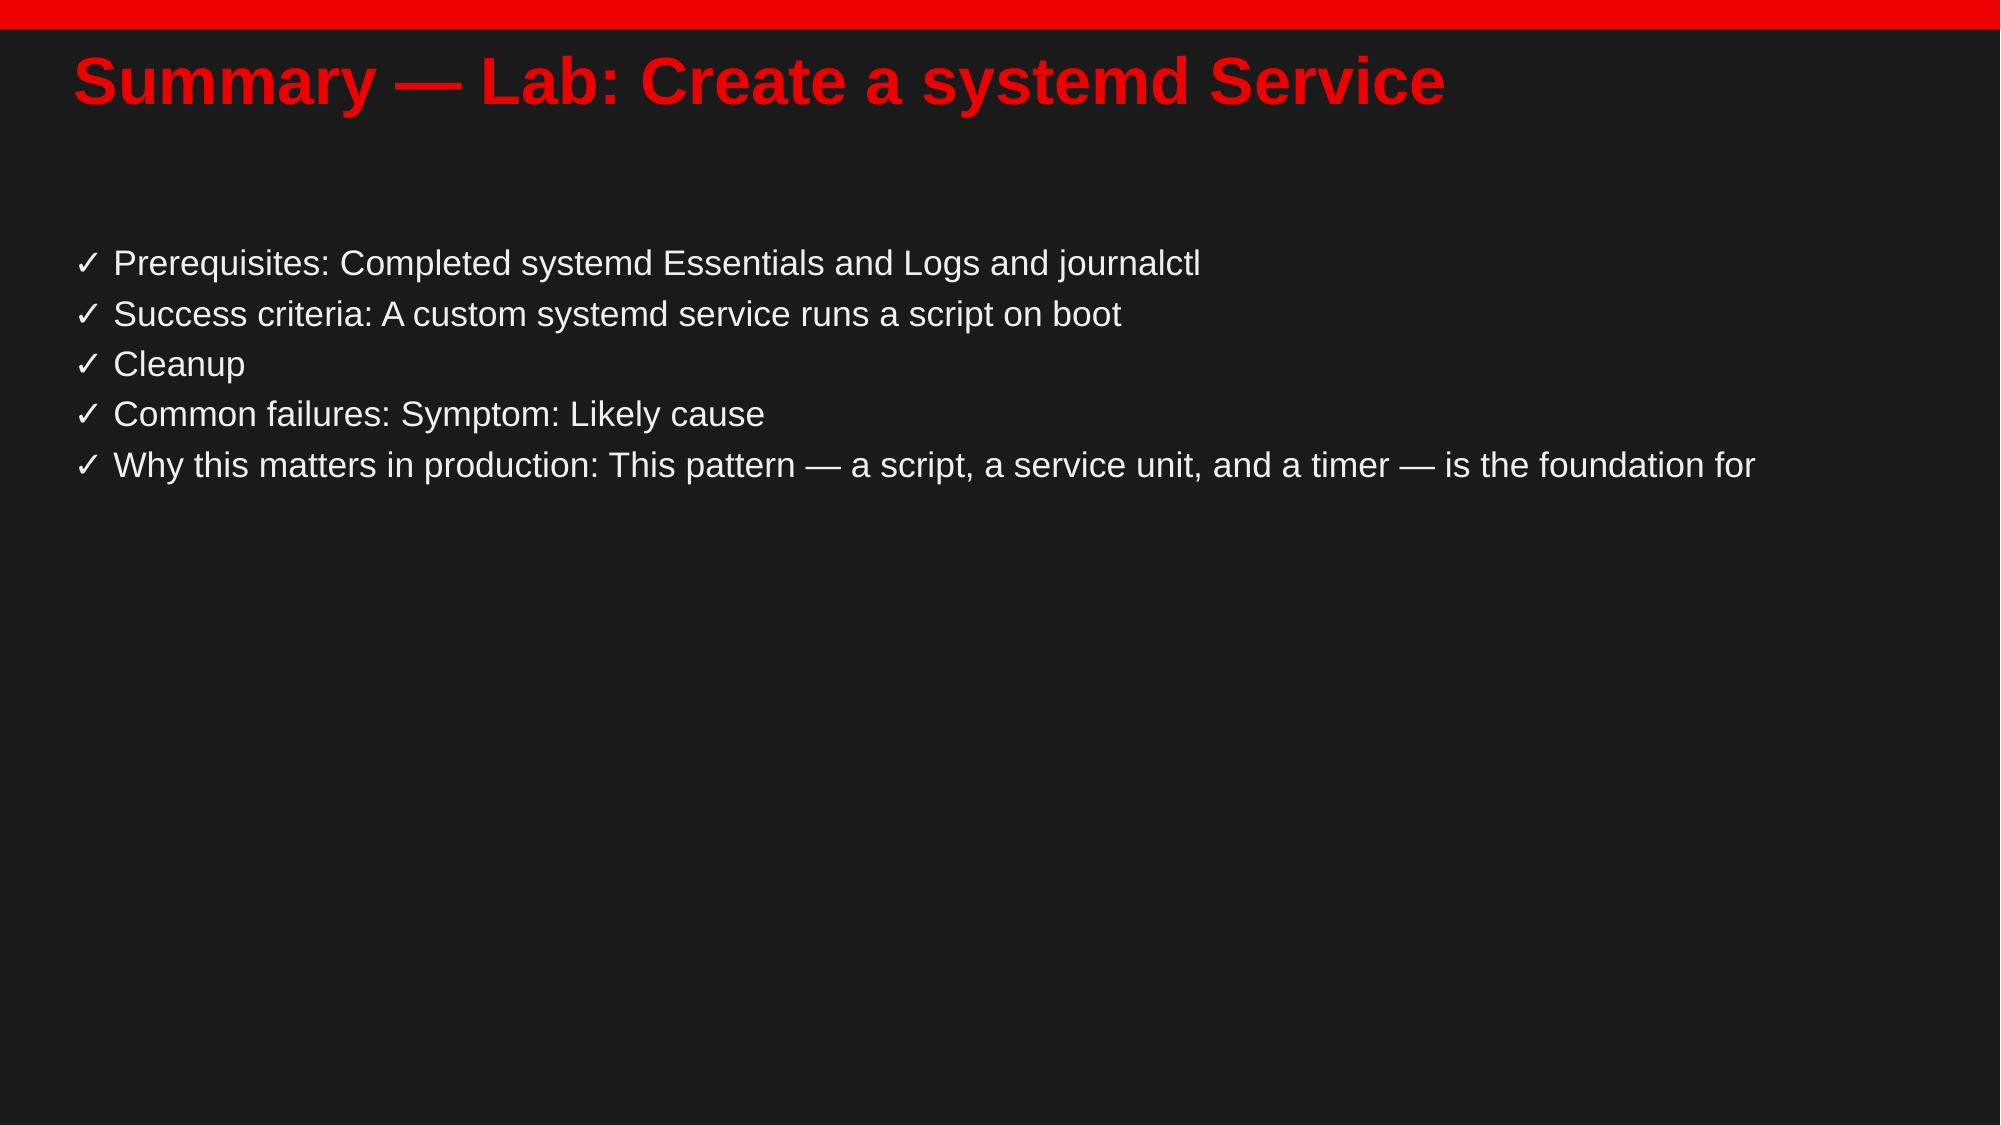

Summary — Lab: Create a systemd Service
✓ Prerequisites: Completed systemd Essentials and Logs and journalctl
✓ Success criteria: A custom systemd service runs a script on boot
✓ Cleanup
✓ Common failures: Symptom: Likely cause
✓ Why this matters in production: This pattern — a script, a service unit, and a timer — is the foundation for